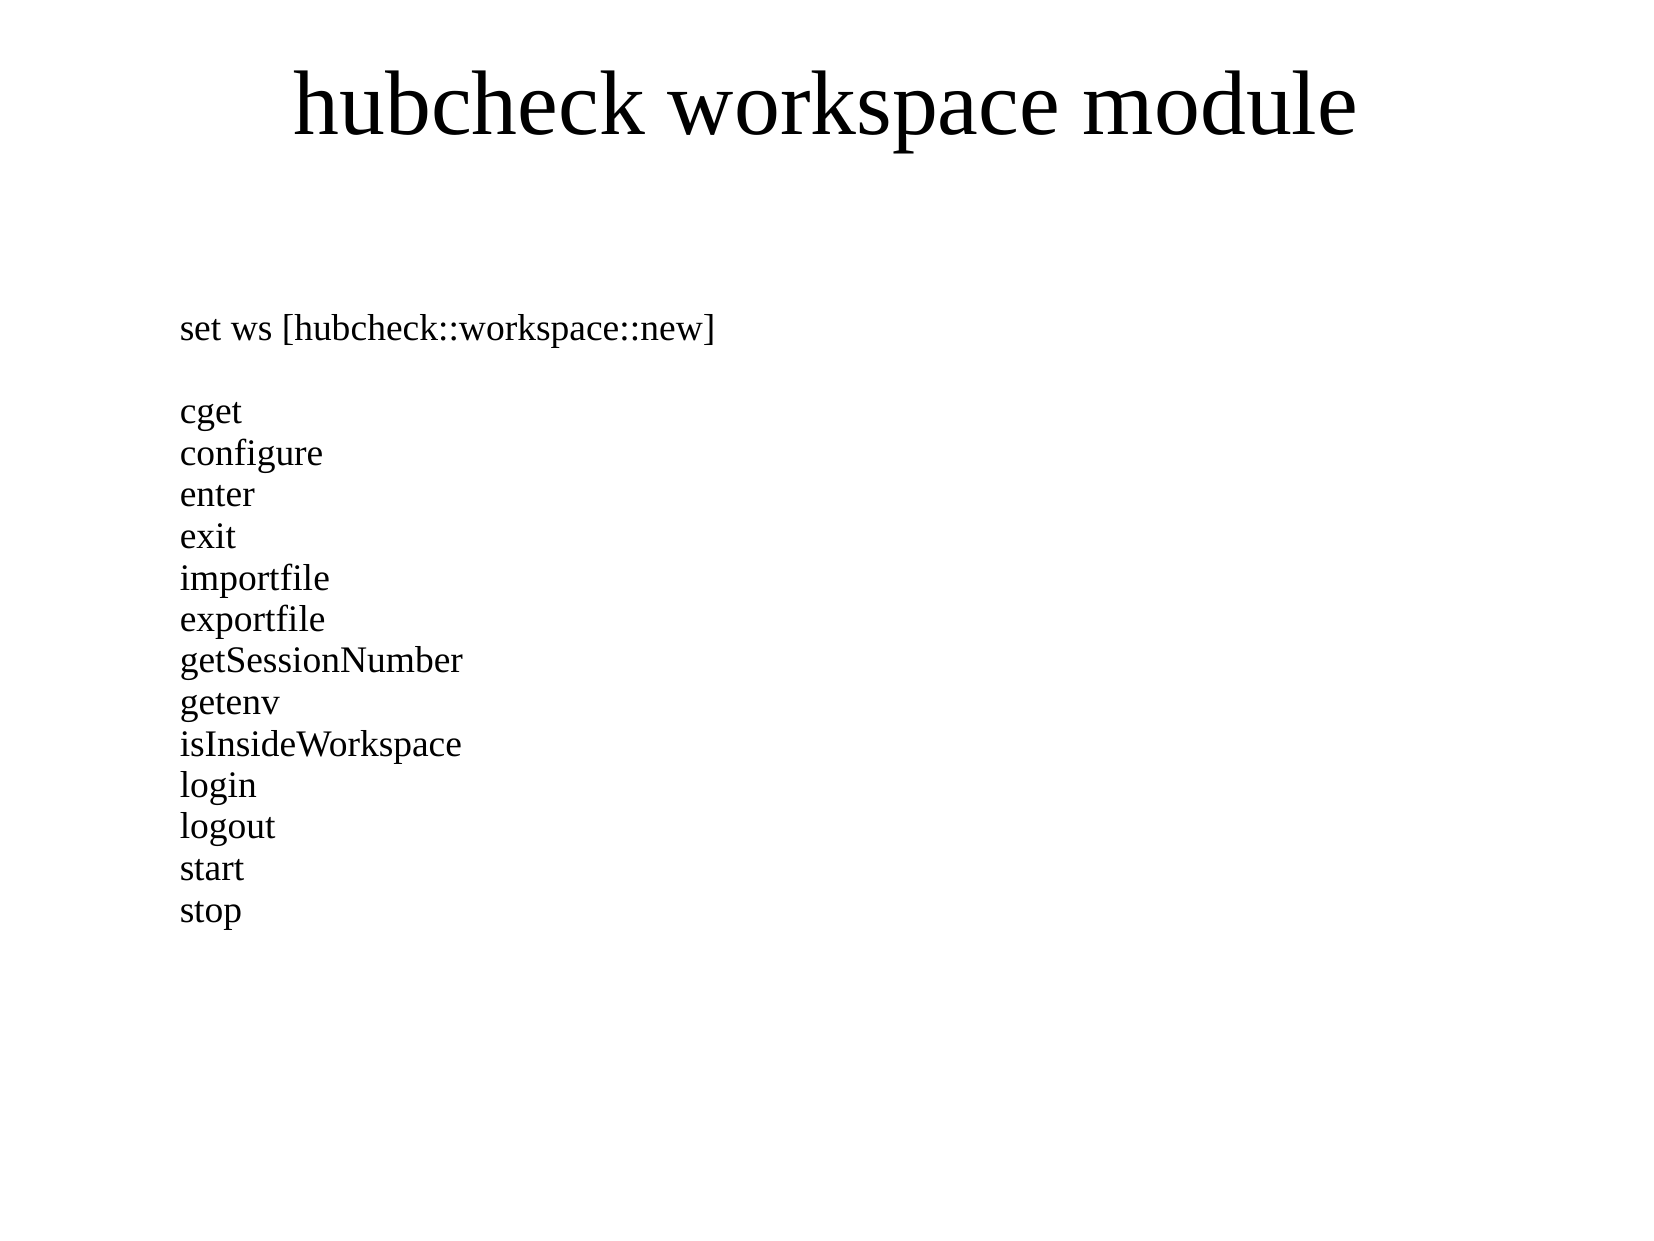

# hubcheck workspace module
set ws [hubcheck::workspace::new]
cget
configure
enter
exit
importfile
exportfile
getSessionNumber
getenv
isInsideWorkspace
login
logout
start
stop